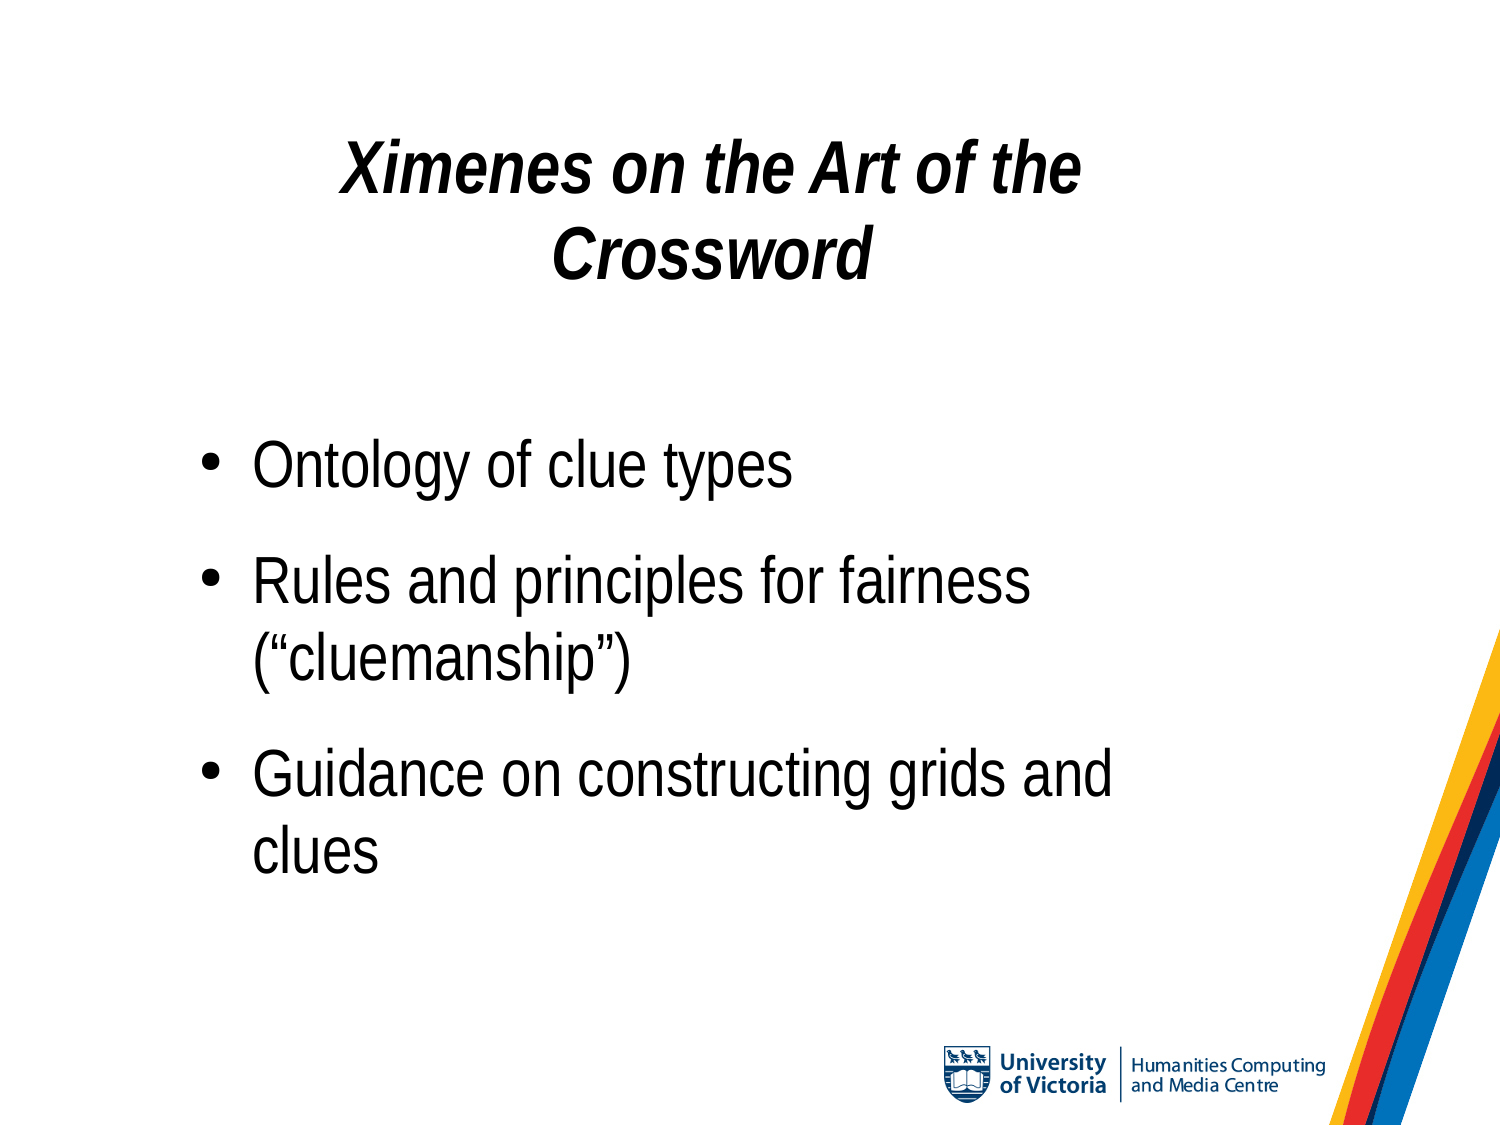

# Ximenes on the Art of the Crossword
Ontology of clue types
Rules and principles for fairness (“cluemanship”)
Guidance on constructing grids and clues